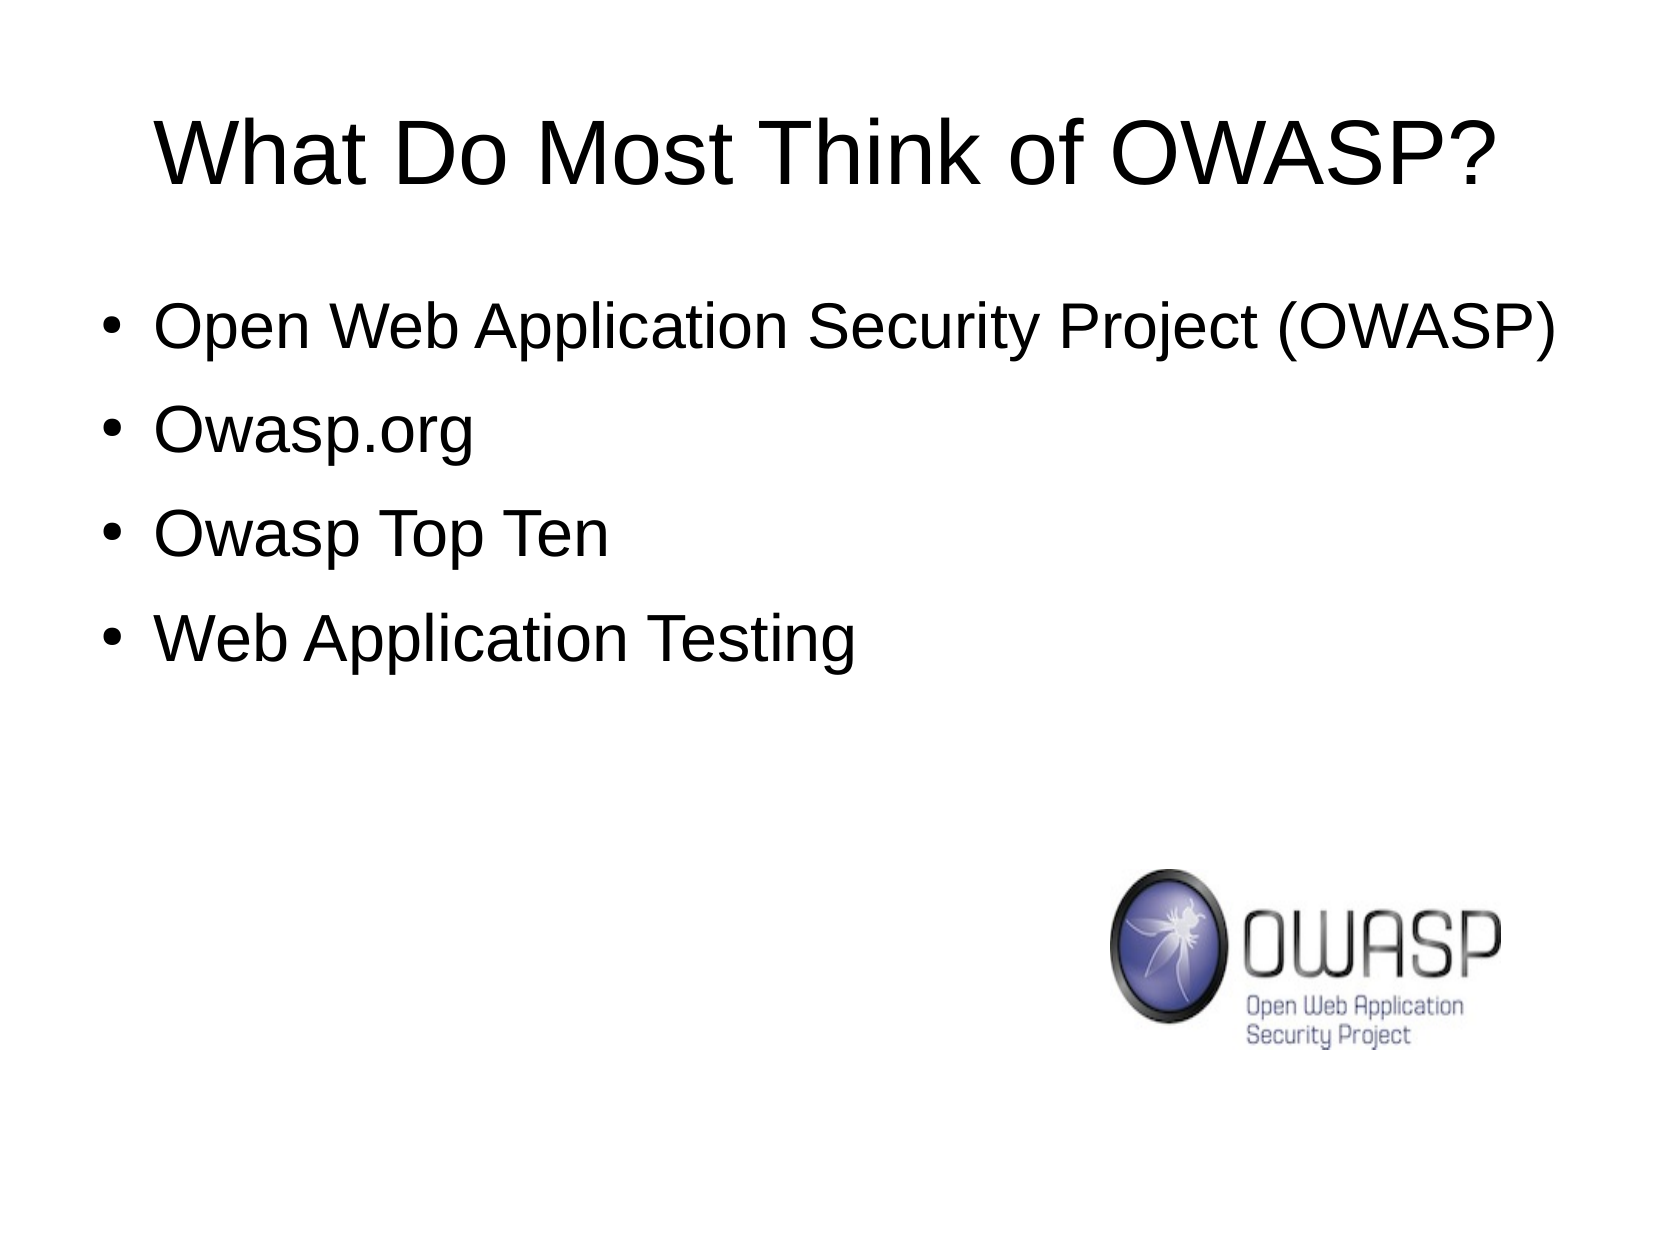

# What Do Most Think of OWASP?
Open Web Application Security Project (OWASP)
Owasp.org
Owasp Top Ten
Web Application Testing